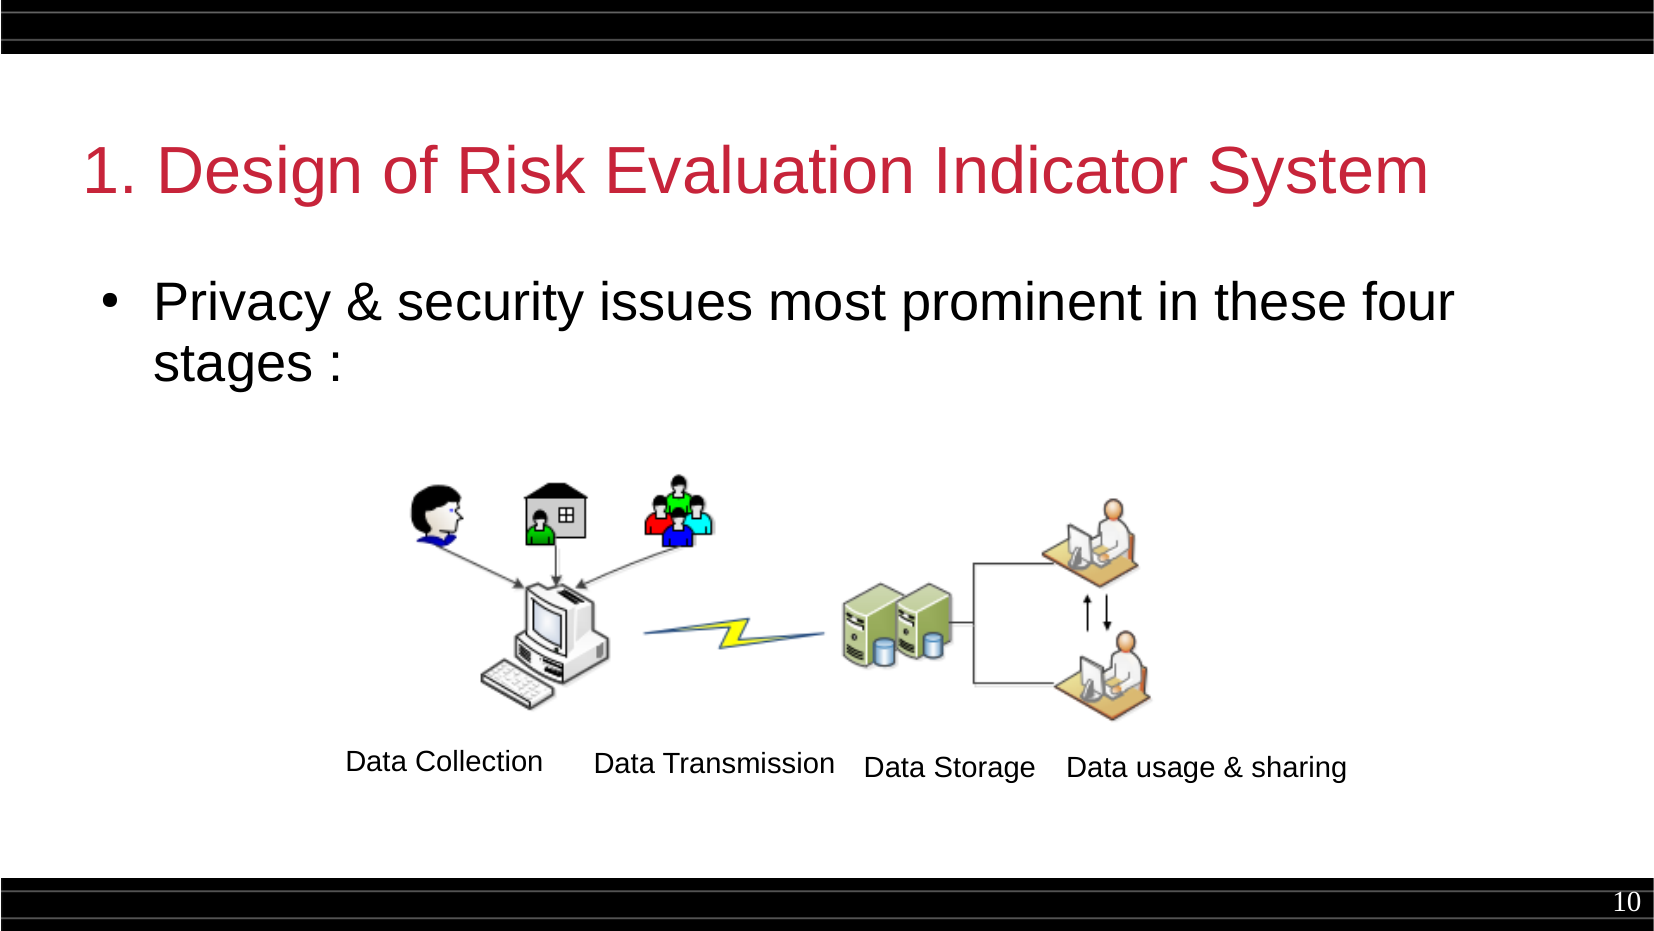

# 1. Design of Risk Evaluation Indicator System
Privacy & security issues most prominent in these four stages :
Data Collection
Data Transmission
Data Storage
Data usage & sharing